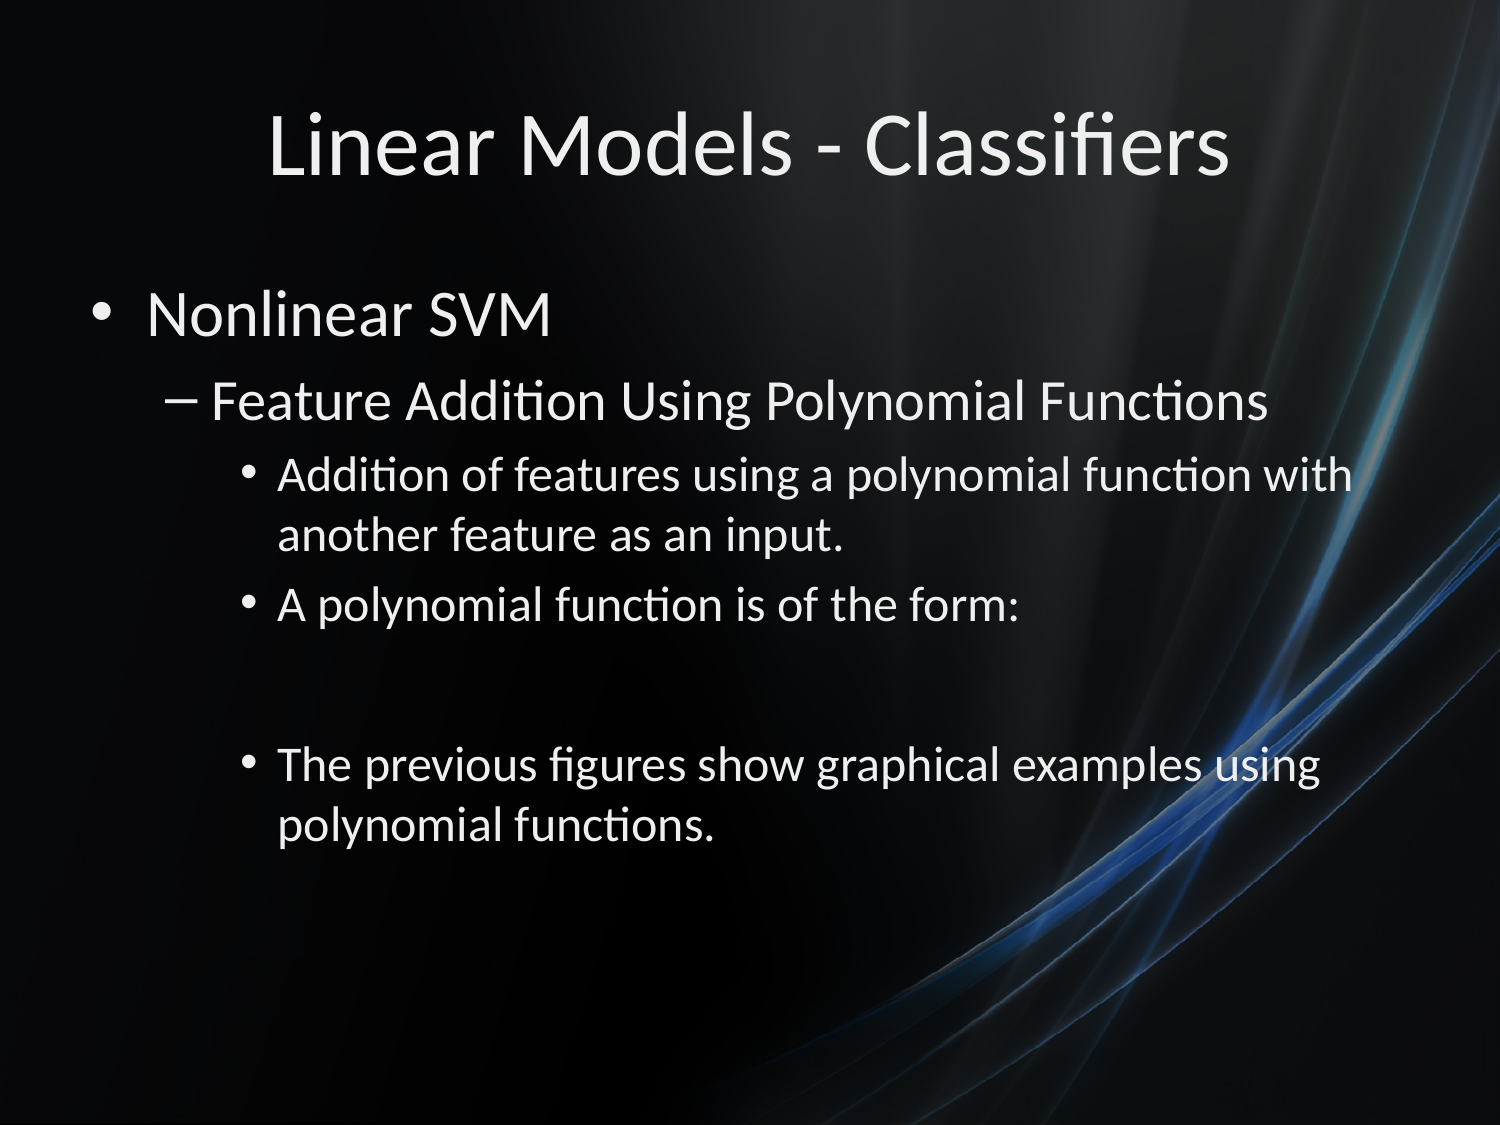

# Linear Models - Classifiers
Nonlinear SVM
Feature Addition Using Polynomial Functions
Addition of features using a polynomial function with another feature as an input.
A polynomial function is of the form:
The previous figures show graphical examples using polynomial functions.